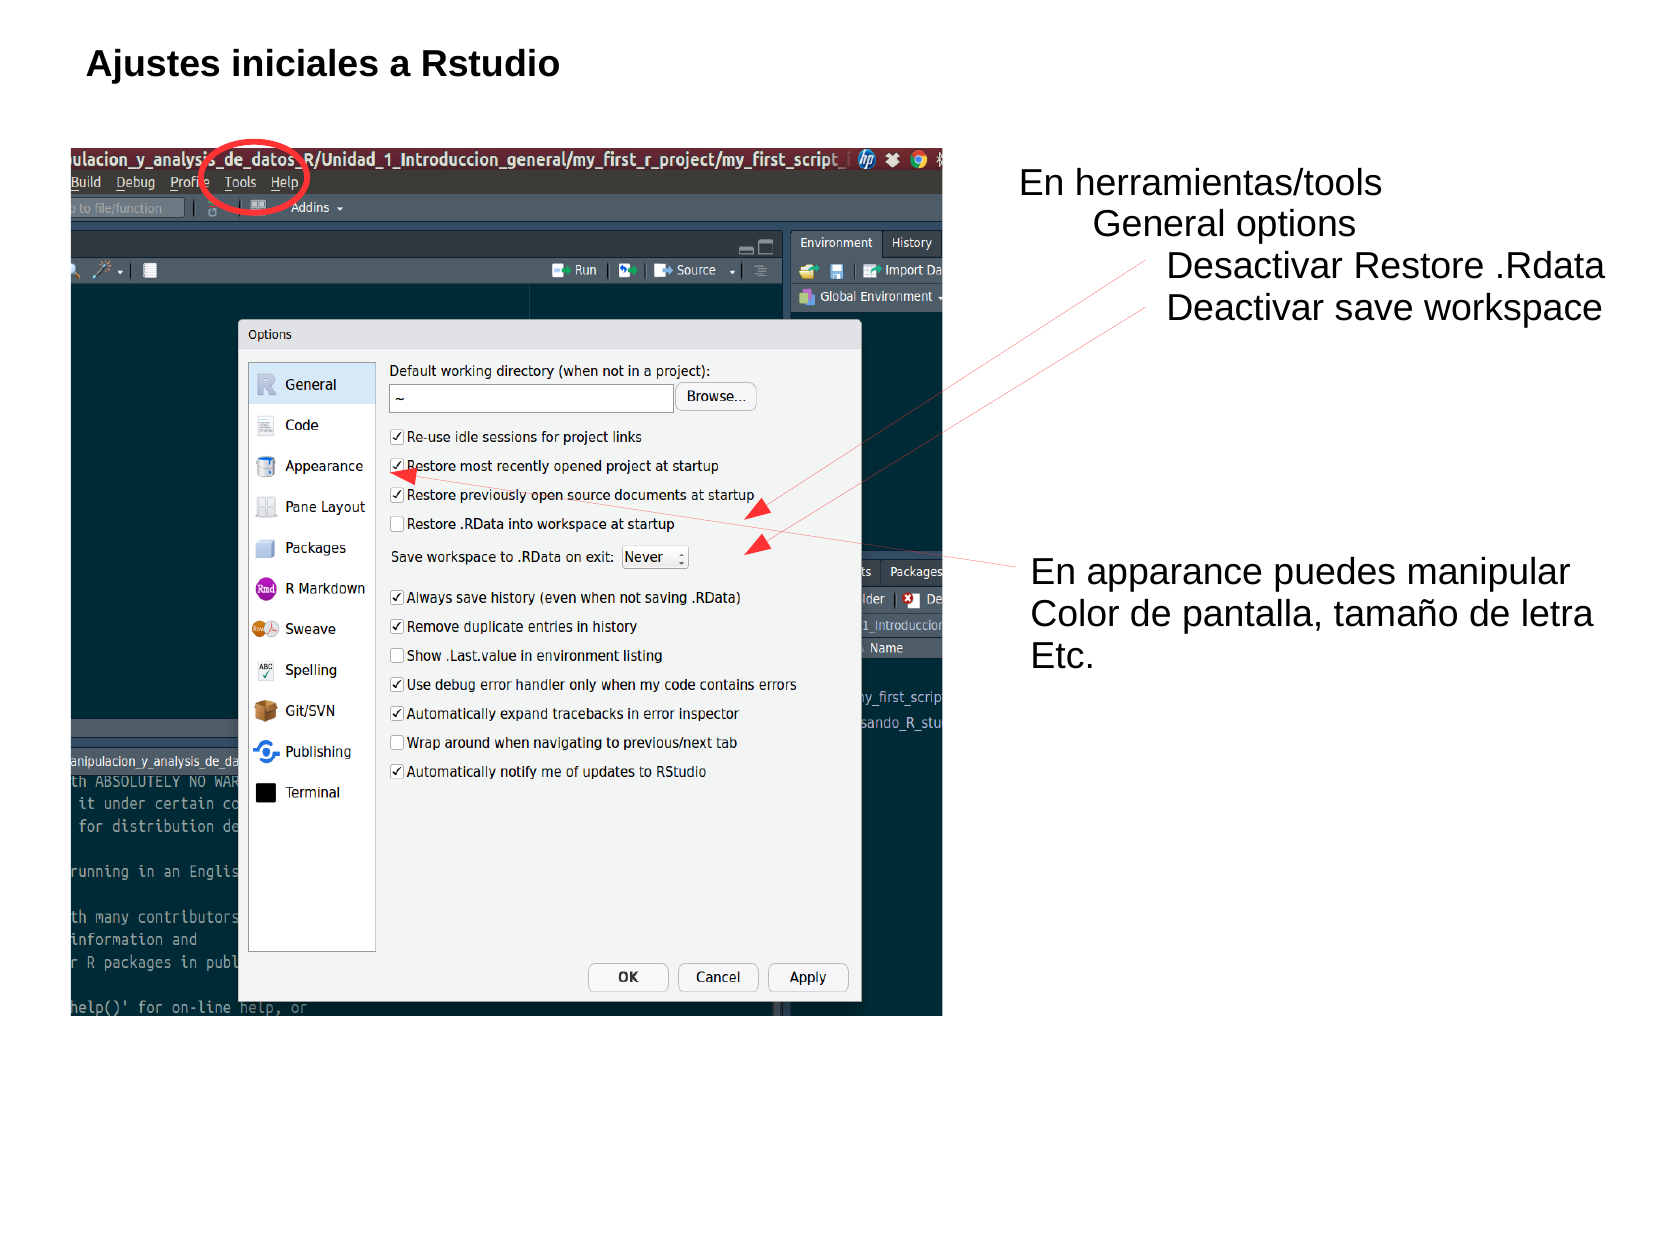

Ajustes iniciales a Rstudio
En herramientas/tools
	General options
		Desactivar Restore .Rdata
		Deactivar save workspace
En apparance puedes manipular
Color de pantalla, tamaño de letra
Etc.